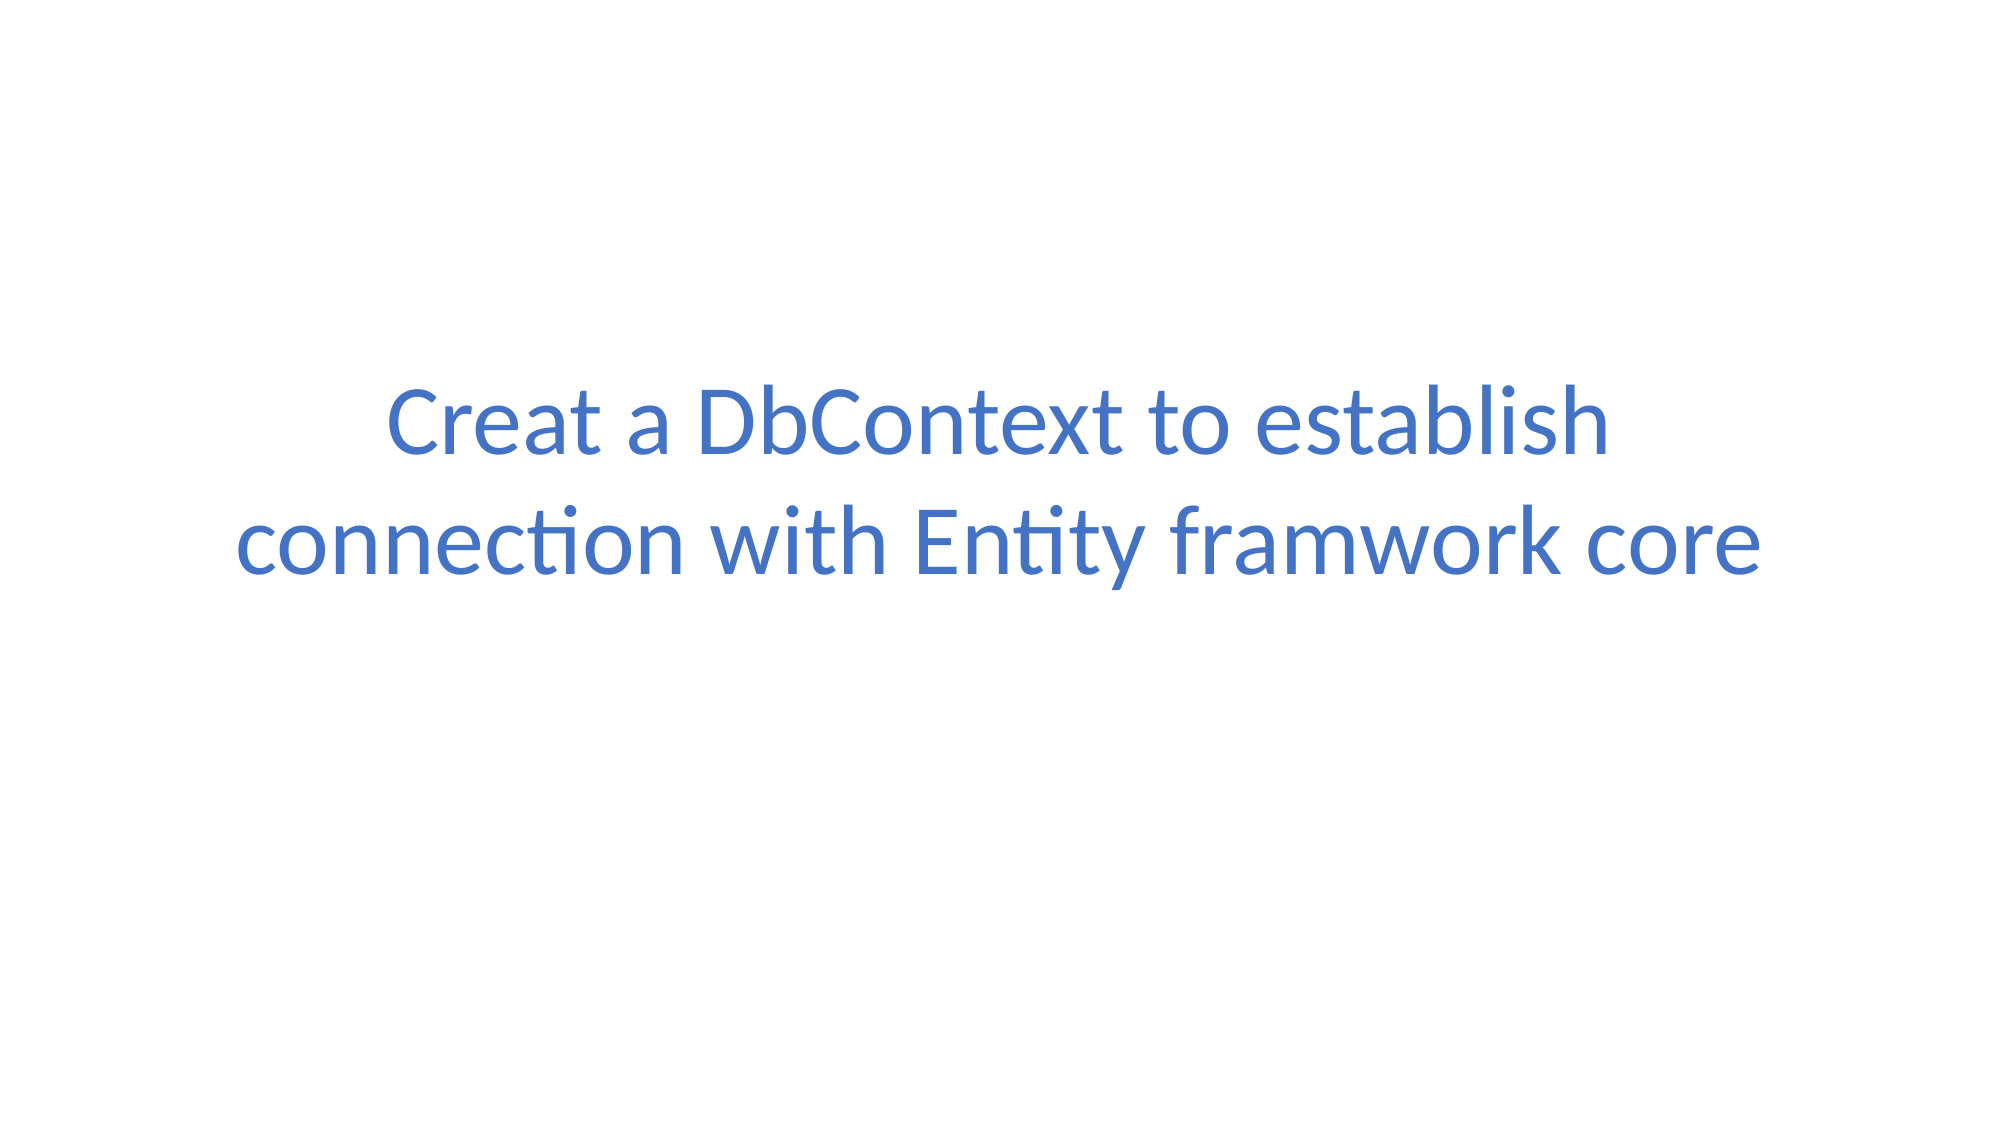

Creat a DbContext to establish connection with Entity framwork core